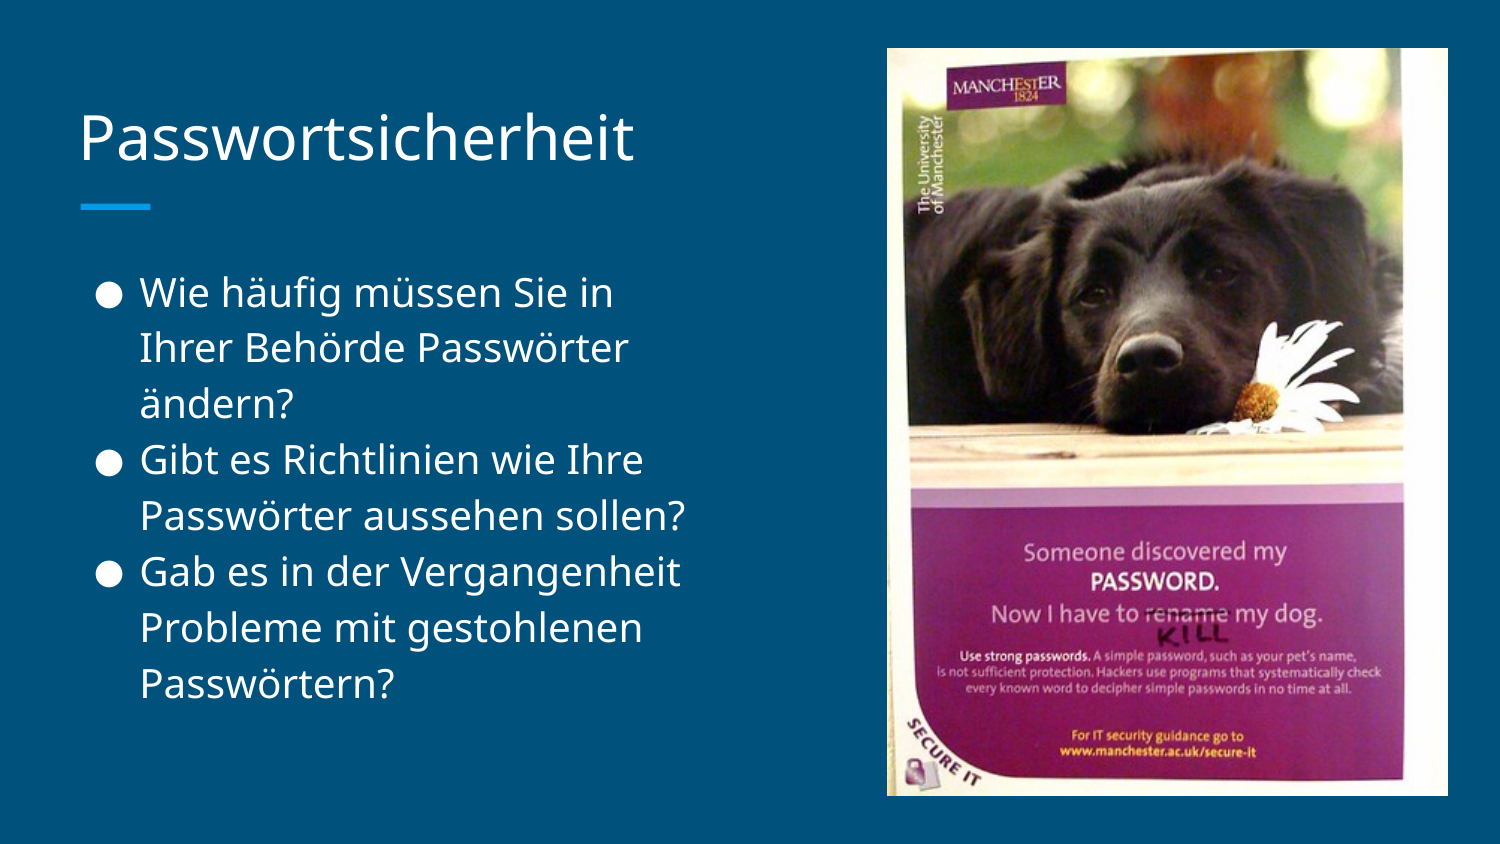

# Passwortsicherheit
Wie häufig müssen Sie in Ihrer Behörde Passwörter ändern?
Gibt es Richtlinien wie Ihre Passwörter aussehen sollen?
Gab es in der Vergangenheit Probleme mit gestohlenen Passwörtern?